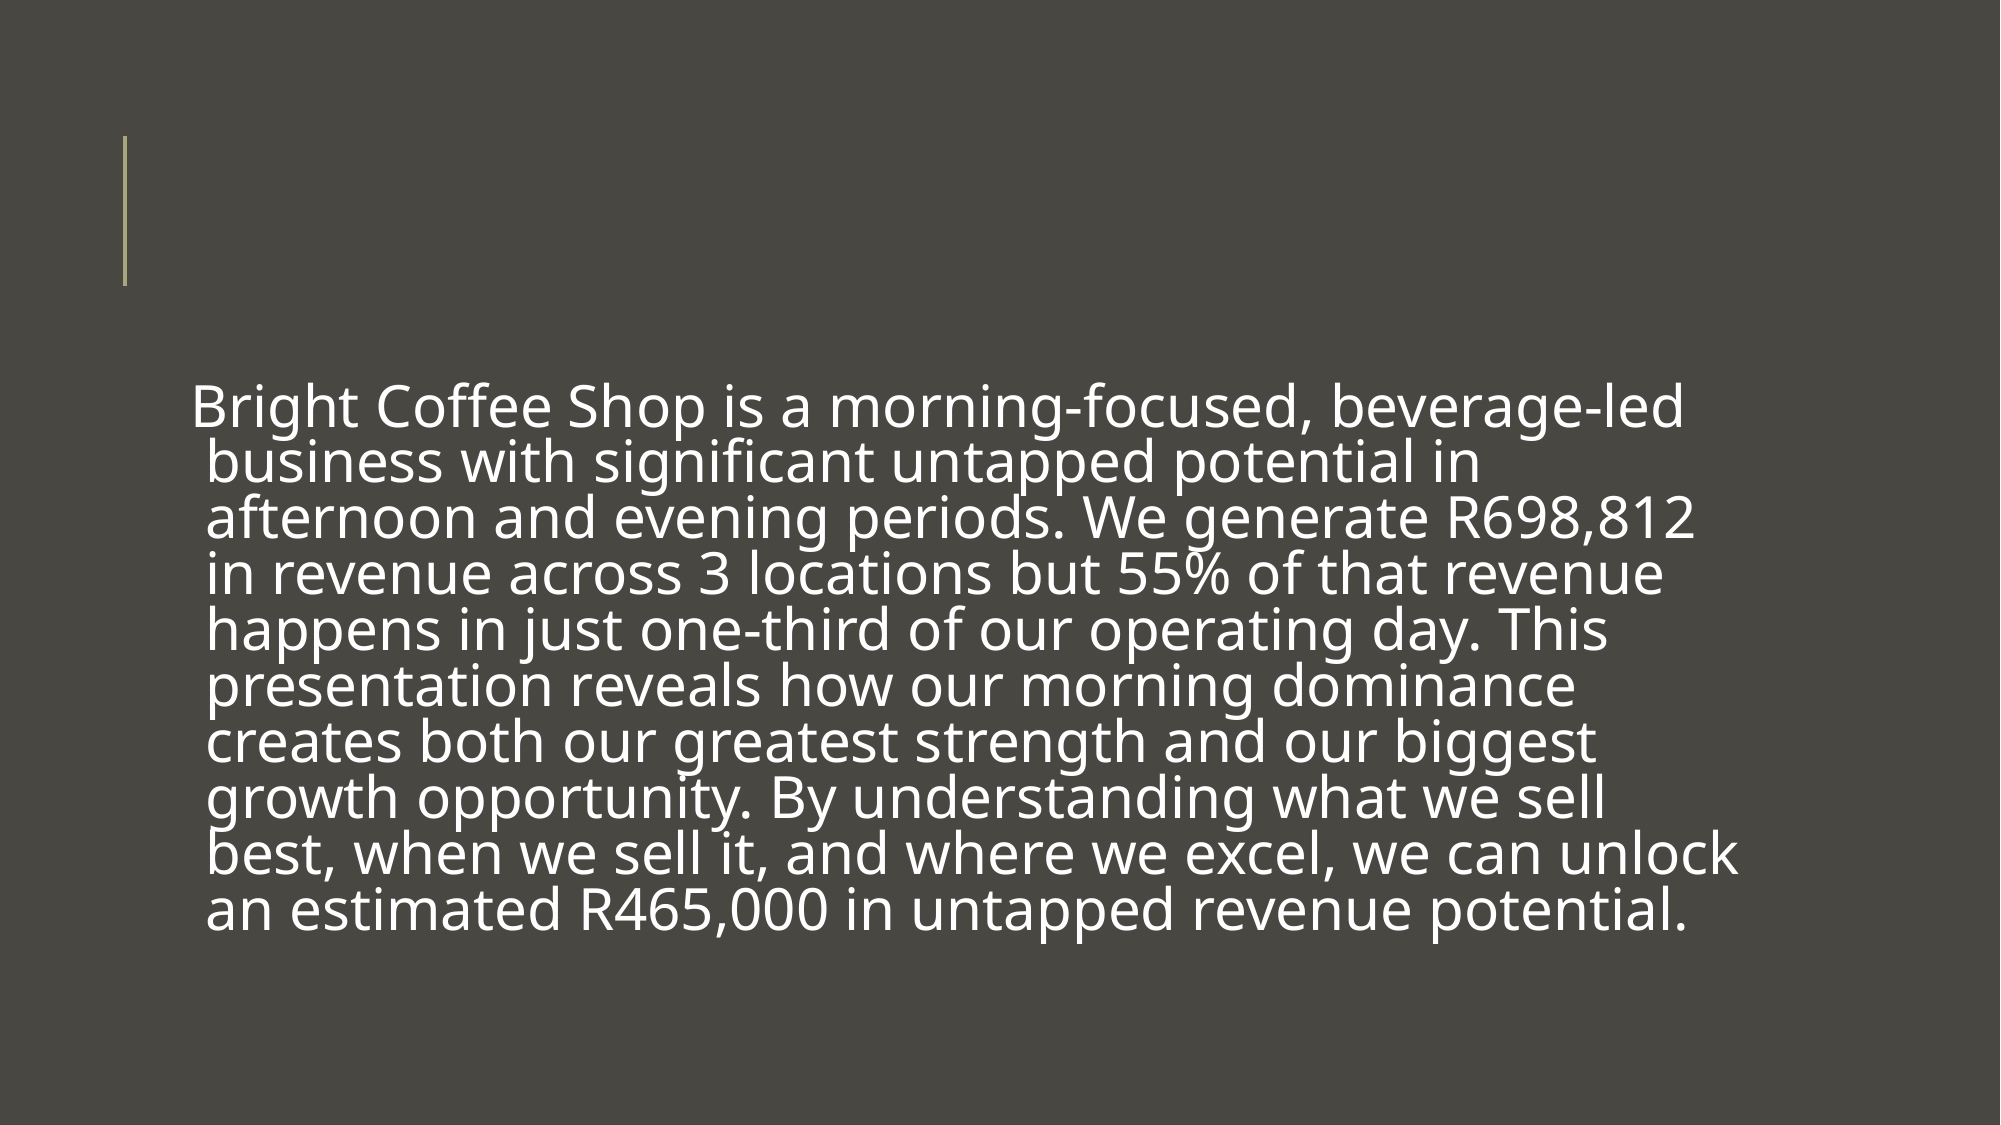

# Bright Coffee Shop is a morning-focused, beverage-led business with significant untapped potential in afternoon and evening periods. We generate R698,812 in revenue across 3 locations but 55% of that revenue happens in just one-third of our operating day. This presentation reveals how our morning dominance creates both our greatest strength and our biggest growth opportunity. By understanding what we sell best, when we sell it, and where we excel, we can unlock an estimated R465,000 in untapped revenue potential.